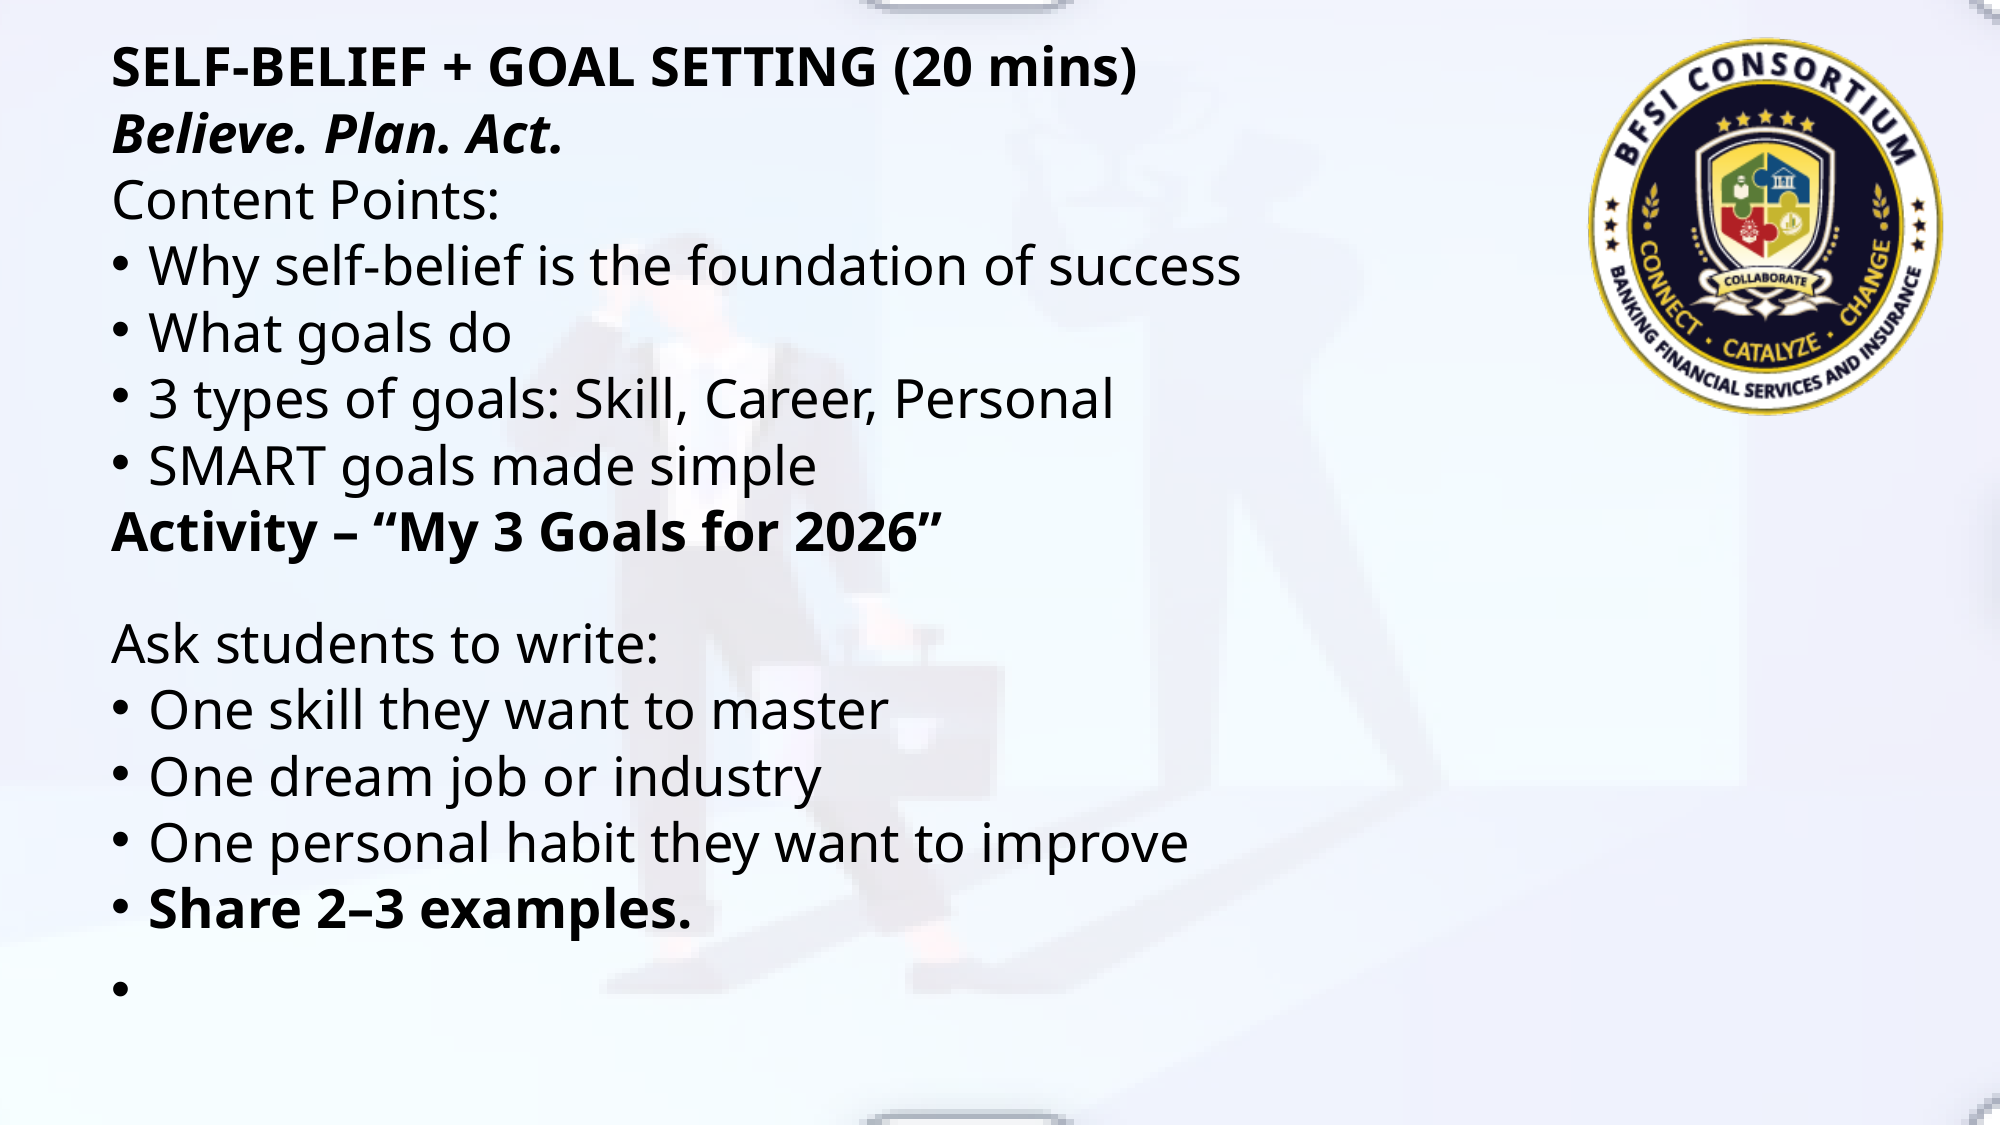

# SELF-BELIEF + GOAL SETTING (20 mins)
Believe. Plan. Act.
Content Points:
Why self-belief is the foundation of success
What goals do
3 types of goals: Skill, Career, Personal
SMART goals made simple
Activity – “My 3 Goals for 2026”
Ask students to write:
One skill they want to master
One dream job or industry
One personal habit they want to improve
Share 2–3 examples.